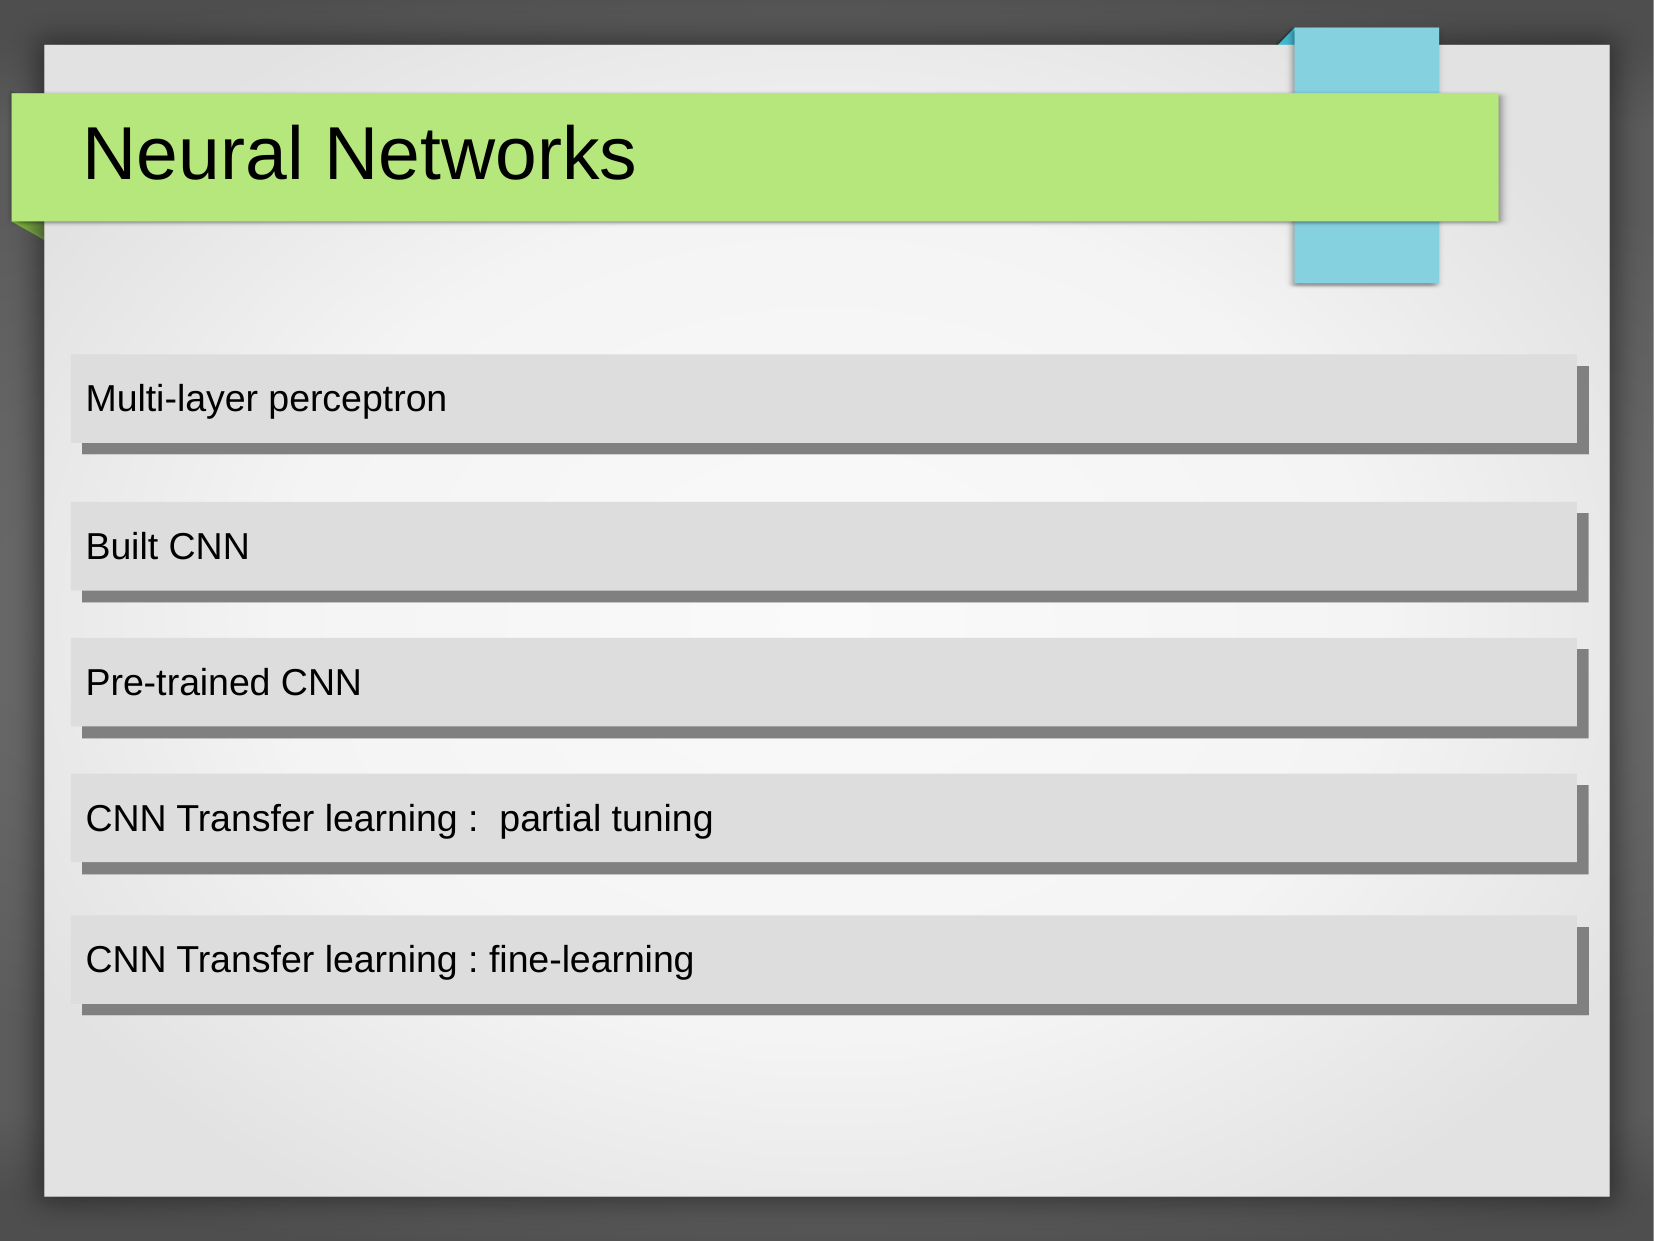

# Neural Networks
Multi-layer perceptron
Built CNN
Pre-trained CNN
CNN Transfer learning : partial tuning
CNN Transfer learning : fine-learning